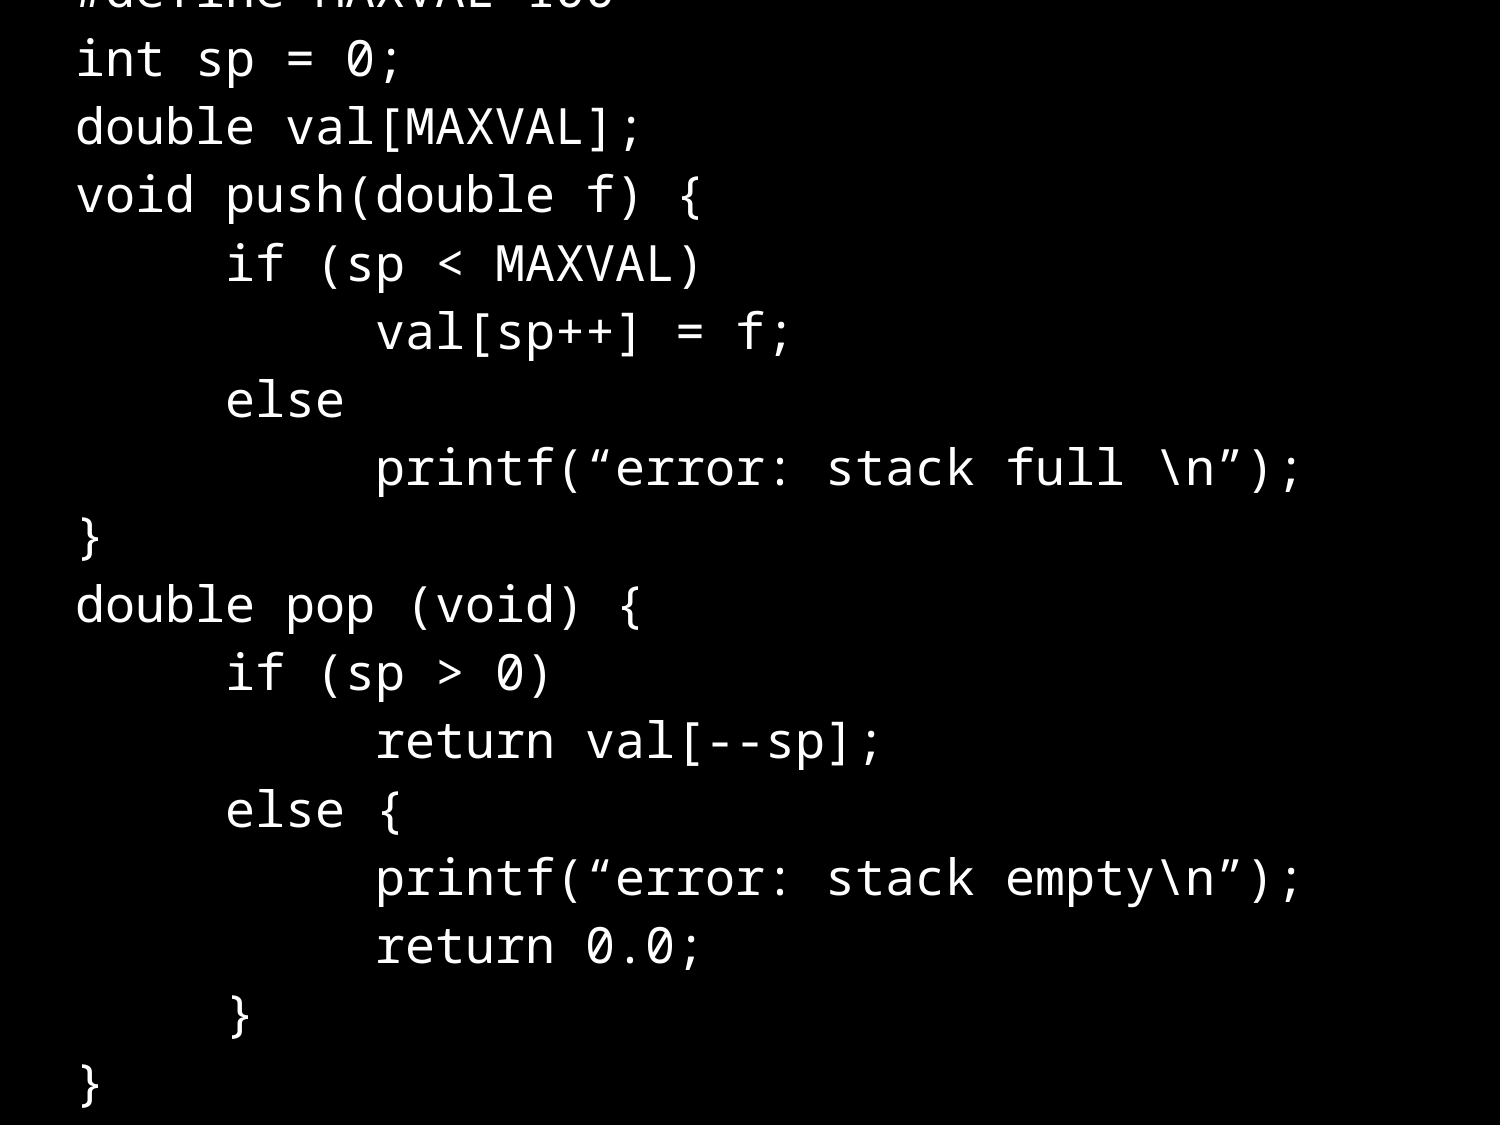

# #define MAXVAL 100 int sp = 0; double val[MAXVAL]; void push(double f) { if (sp < MAXVAL) val[sp++] = f; else printf(“error: stack full \n”); } double pop (void) { if (sp > 0) return val[--sp]; else { printf(“error: stack empty\n”); return 0.0; } }